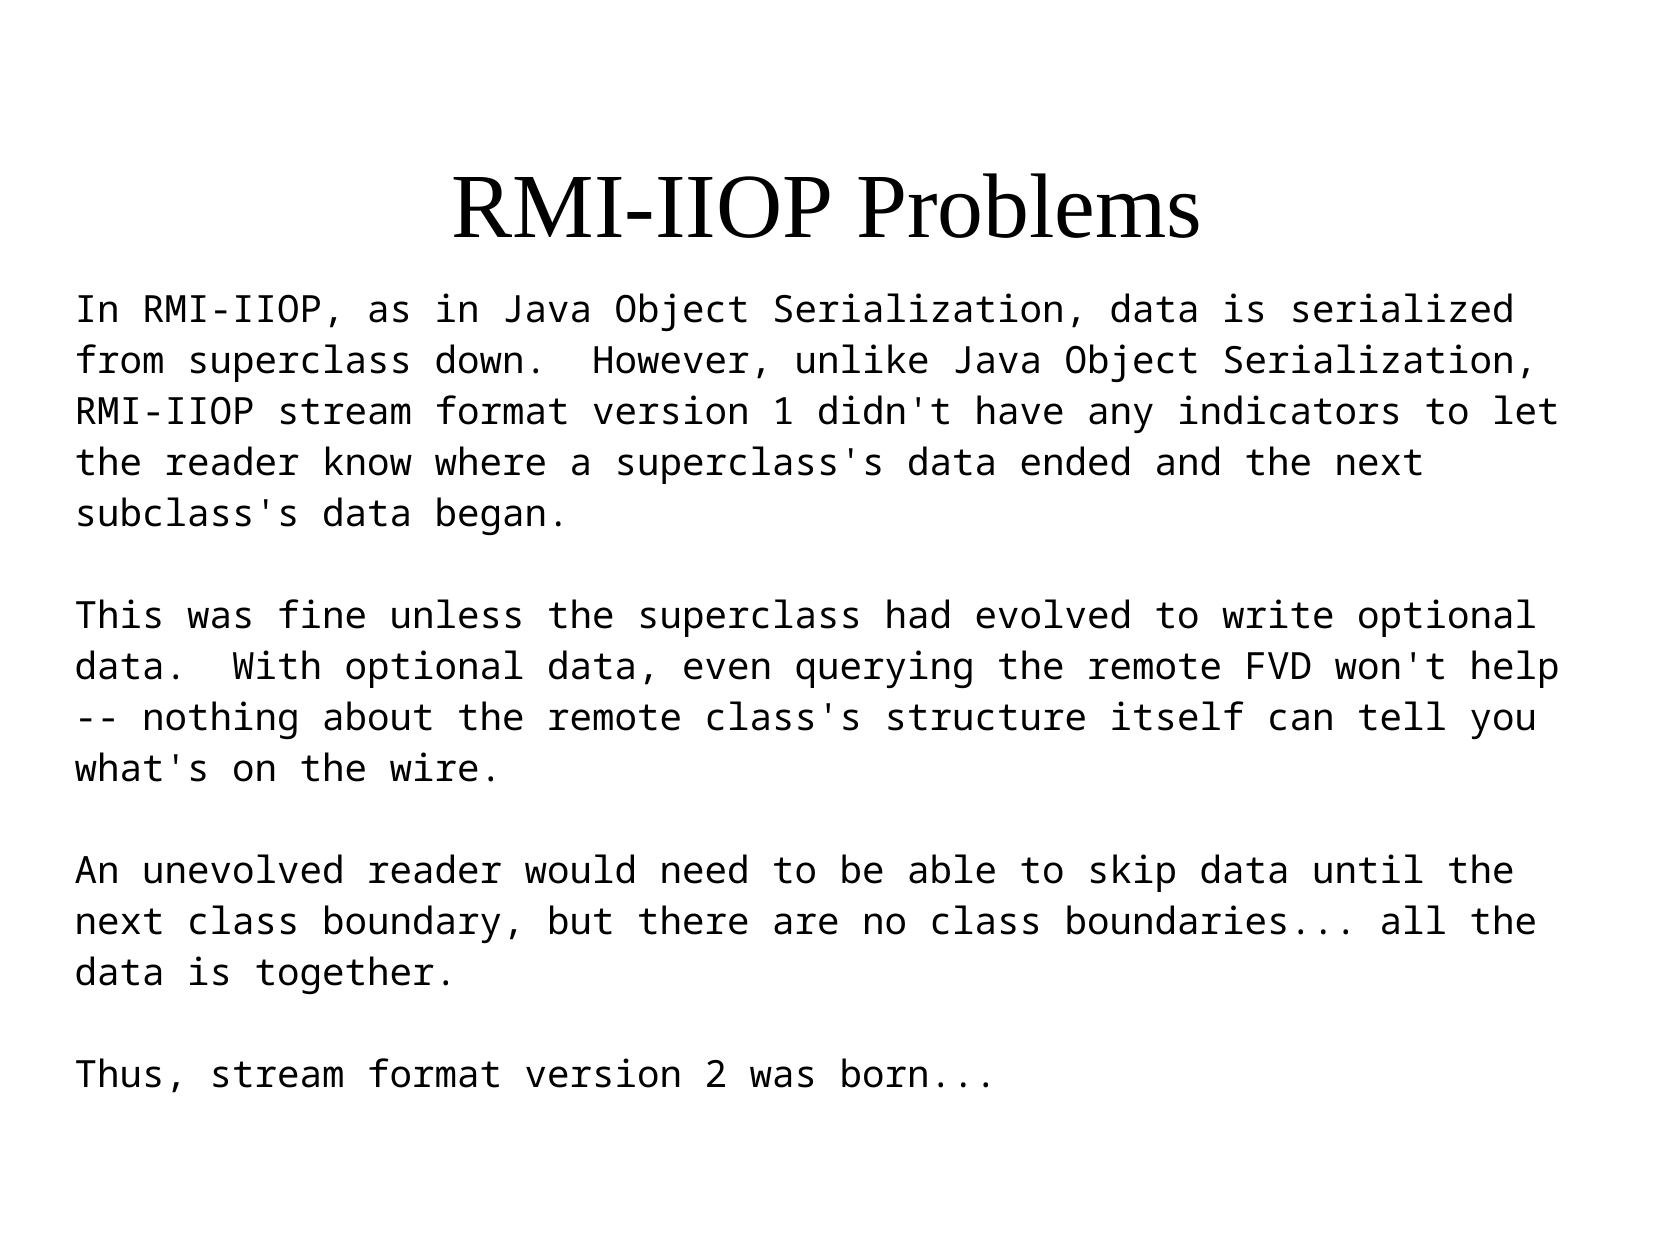

# RMI-IIOP Problems
In RMI-IIOP, as in Java Object Serialization, data is serialized from superclass down. However, unlike Java Object Serialization, RMI-IIOP stream format version 1 didn't have any indicators to let the reader know where a superclass's data ended and the next subclass's data began.
This was fine unless the superclass had evolved to write optional data. With optional data, even querying the remote FVD won't help -- nothing about the remote class's structure itself can tell you what's on the wire.
An unevolved reader would need to be able to skip data until the next class boundary, but there are no class boundaries... all the data is together.
Thus, stream format version 2 was born...